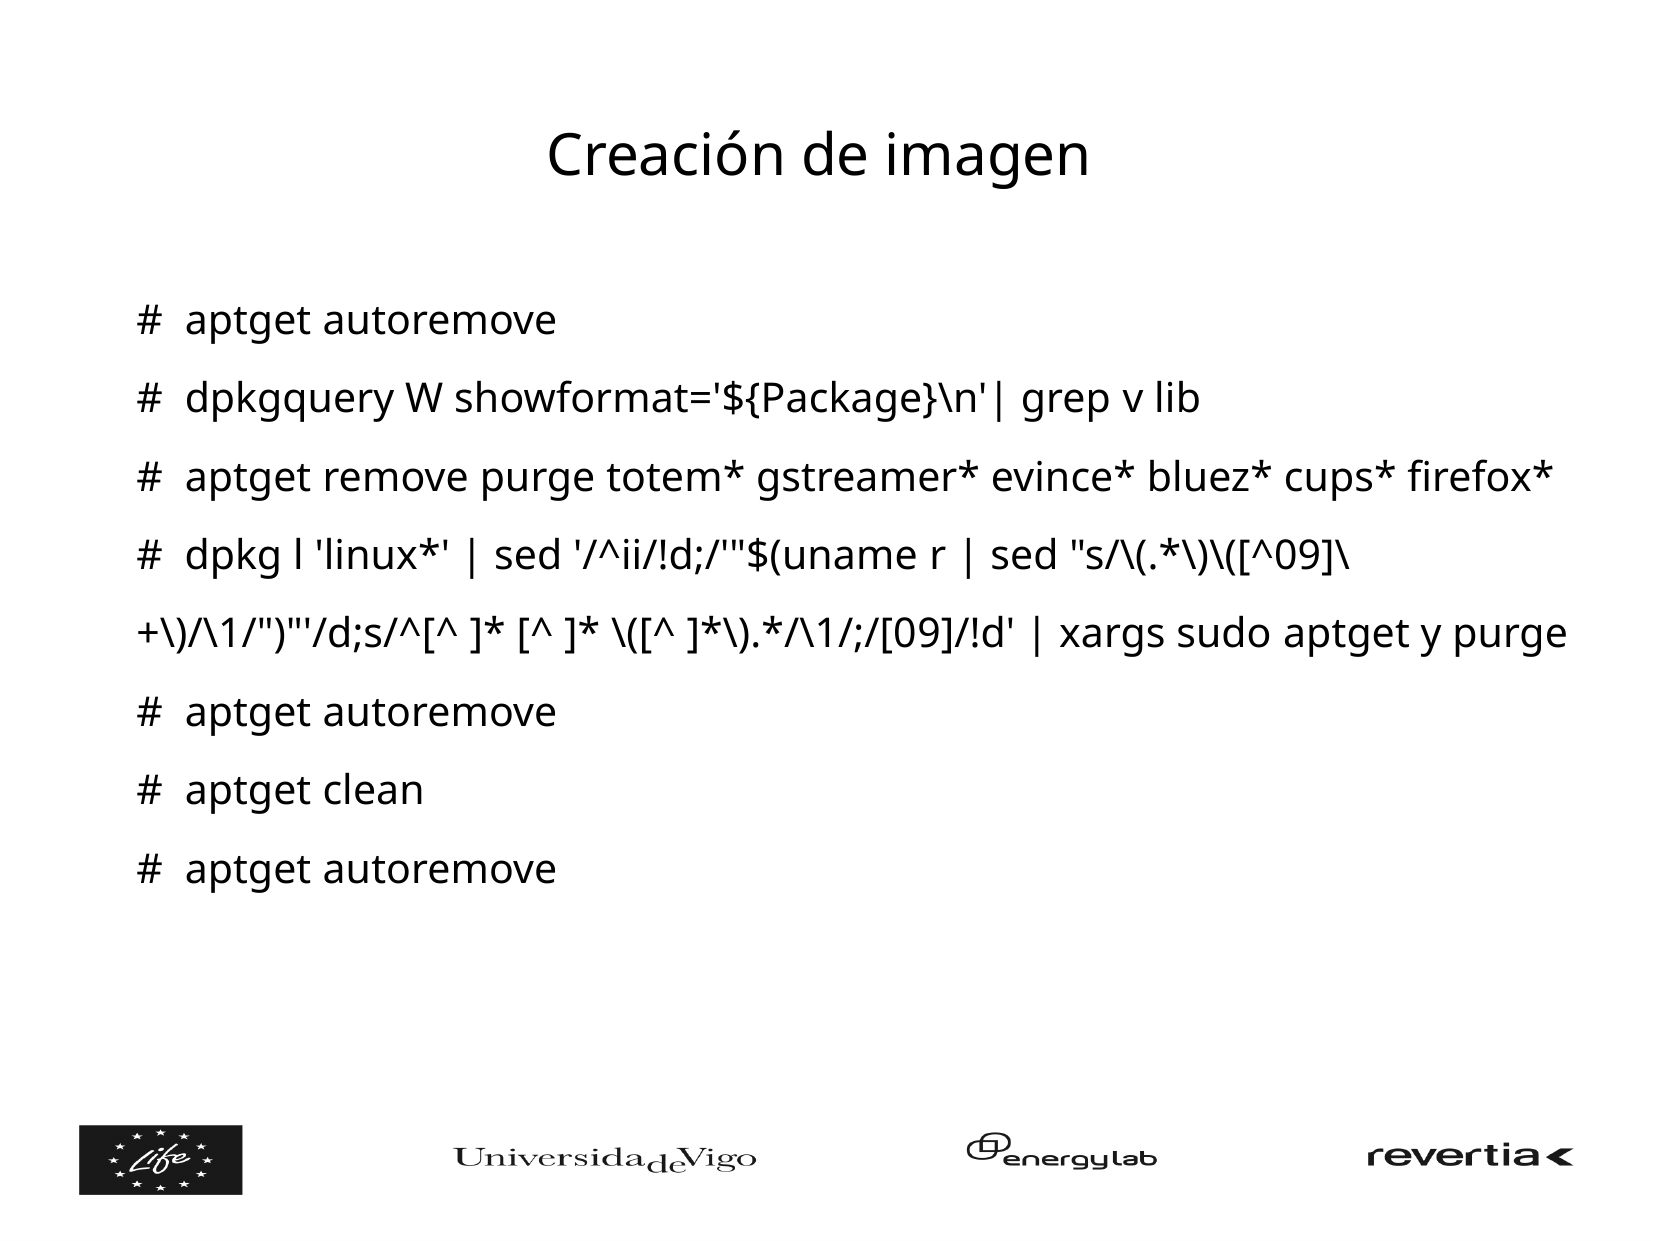

# Creación de imagen
# aptget autoremove
# dpkgquery ­W ­­showformat='${Package}\n'| grep ­v lib
# aptget remove ­­purge totem* gstreamer* evince* bluez* cups* firefox*
# dpkg ­l 'linux­*' | sed '/^ii/!d;/'"$(uname ­r | sed "s/\(.*\)­\([^0­9]\
+\)/\1/")"'/d;s/^[^ ]* [^ ]* \([^ ]*\).*/\1/;/[0­9]/!d' | xargs sudo aptget ­y purge
# aptget autoremove
# aptget clean
# aptget autoremove